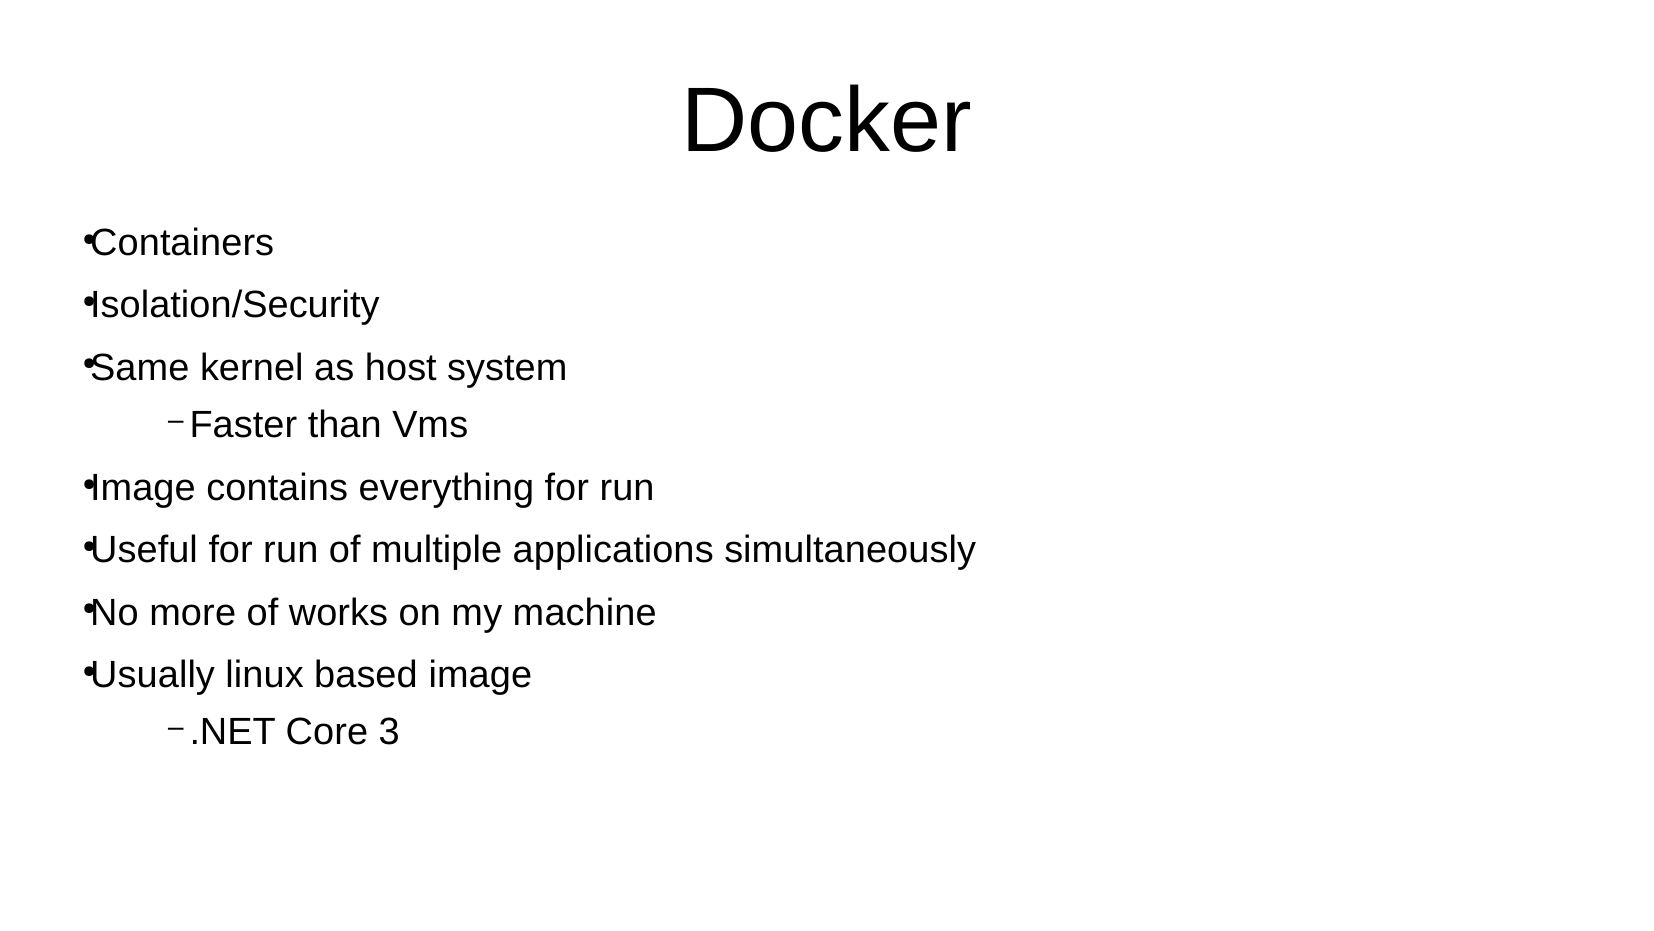

# Docker
Containers
Isolation/Security
Same kernel as host system
Faster than Vms
Image contains everything for run
Useful for run of multiple applications simultaneously
No more of works on my machine
Usually linux based image
.NET Core 3